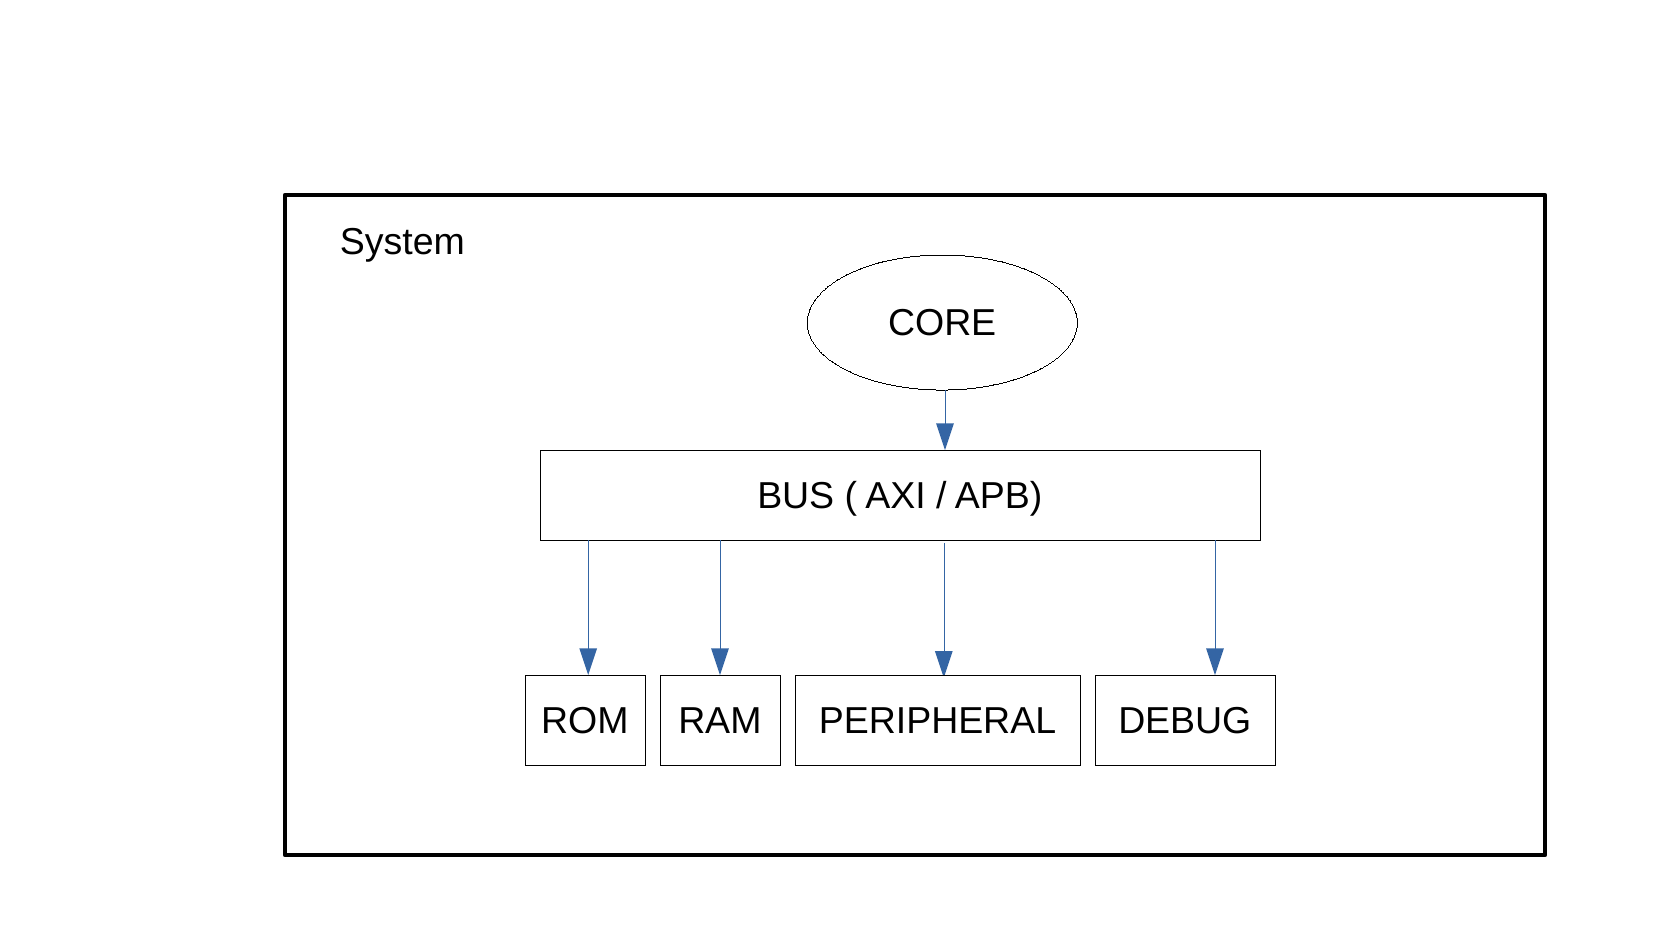

System
CORE
BUS ( AXI / APB)
ROM
RAM
PERIPHERAL
DEBUG